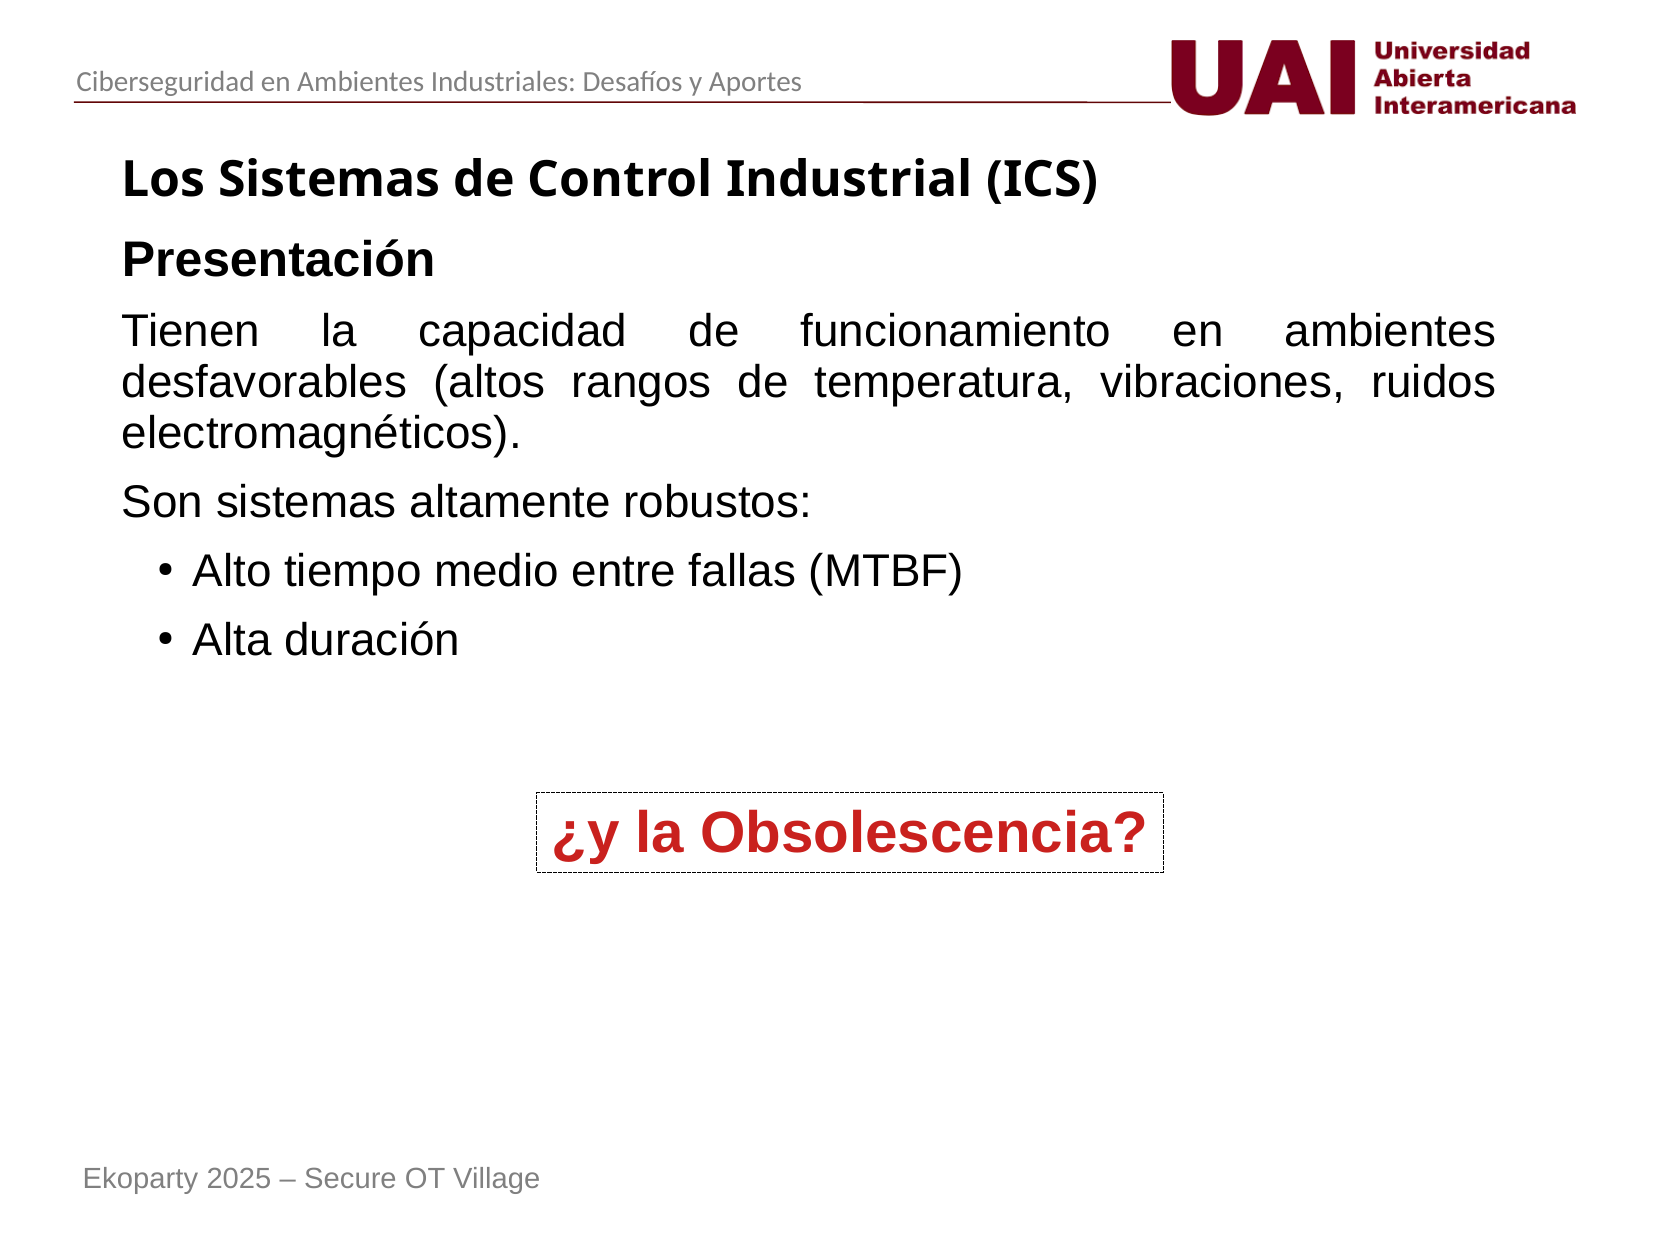

Los Sistemas de Control Industrial (ICS)
Presentación
Tienen la capacidad de funcionamiento en ambientes desfavorables (altos rangos de temperatura, vibraciones, ruidos electromagnéticos).
Son sistemas altamente robustos:
Alto tiempo medio entre fallas (MTBF)
Alta duración
¿y la Obsolescencia?